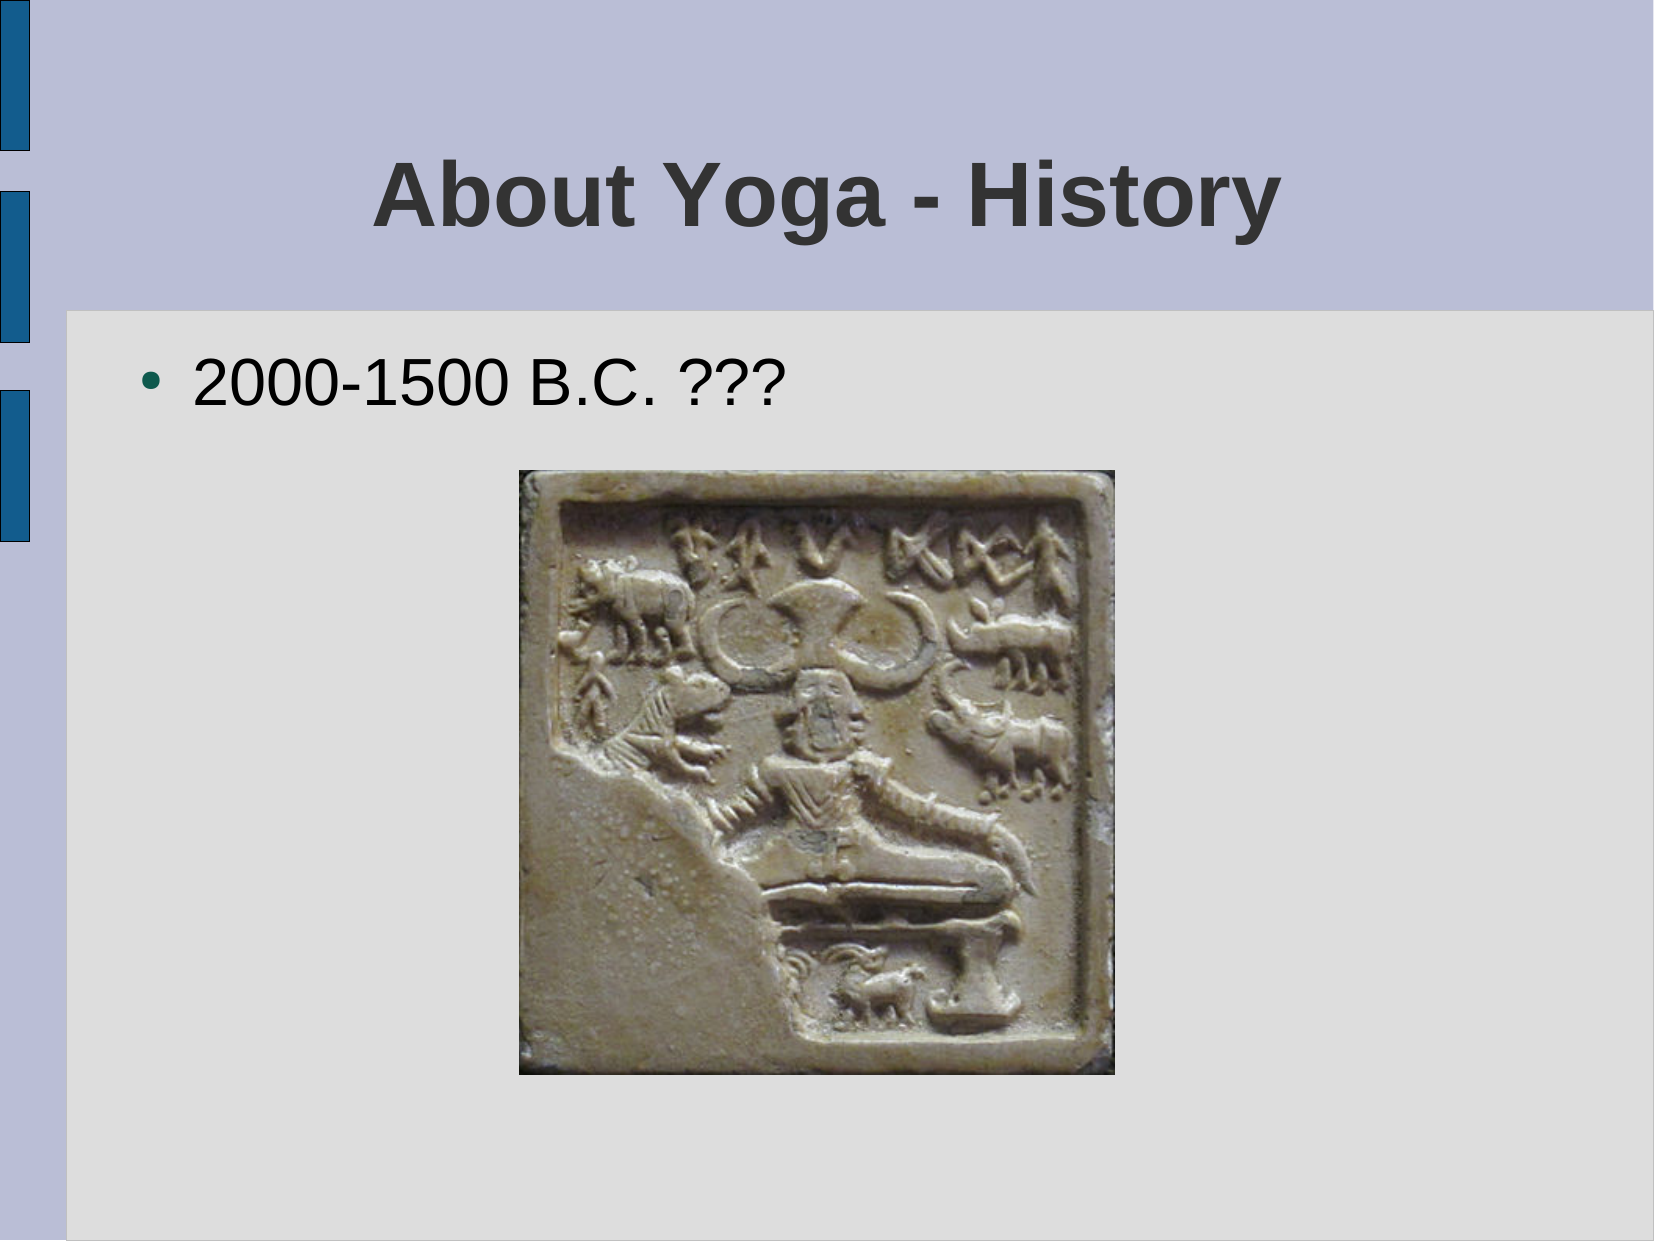

# About Yoga - History
2000-1500 B.C. ???